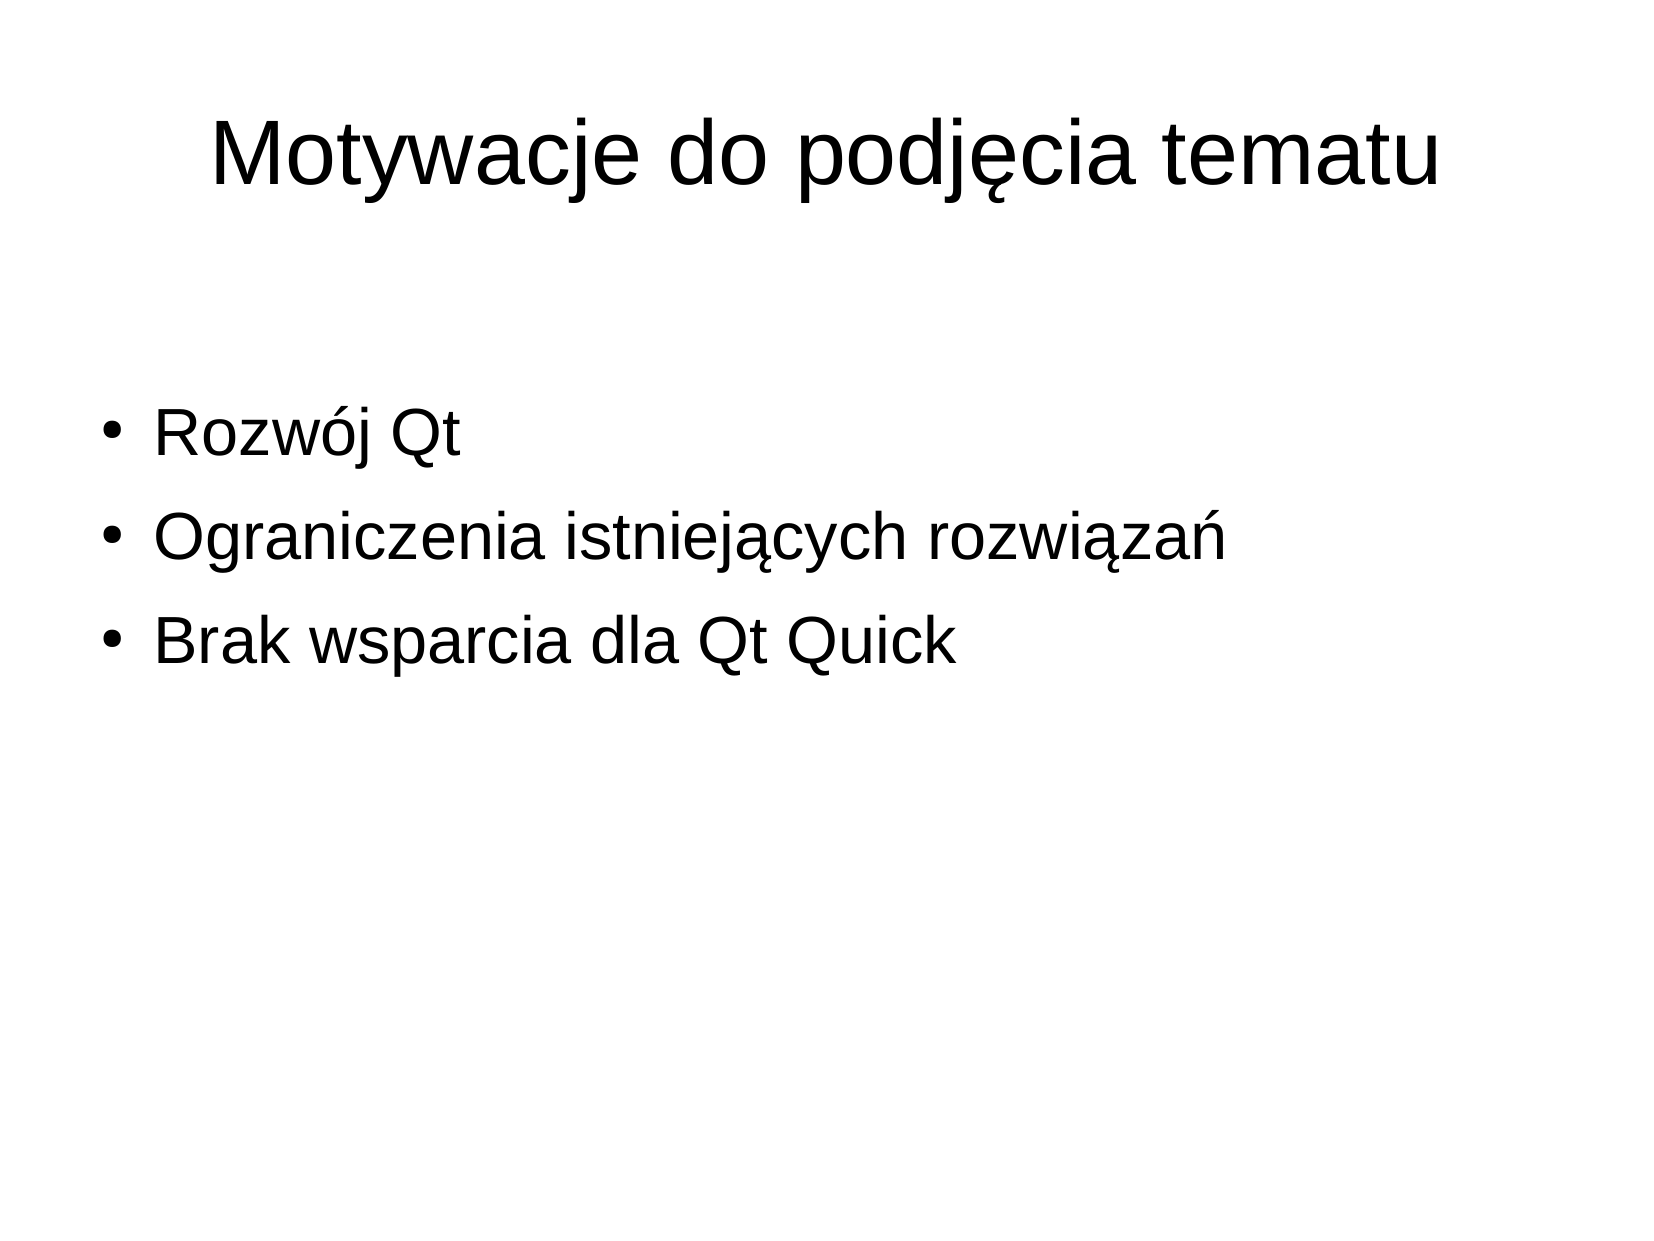

# Motywacje do podjęcia tematu
Rozwój Qt
Ograniczenia istniejących rozwiązań
Brak wsparcia dla Qt Quick